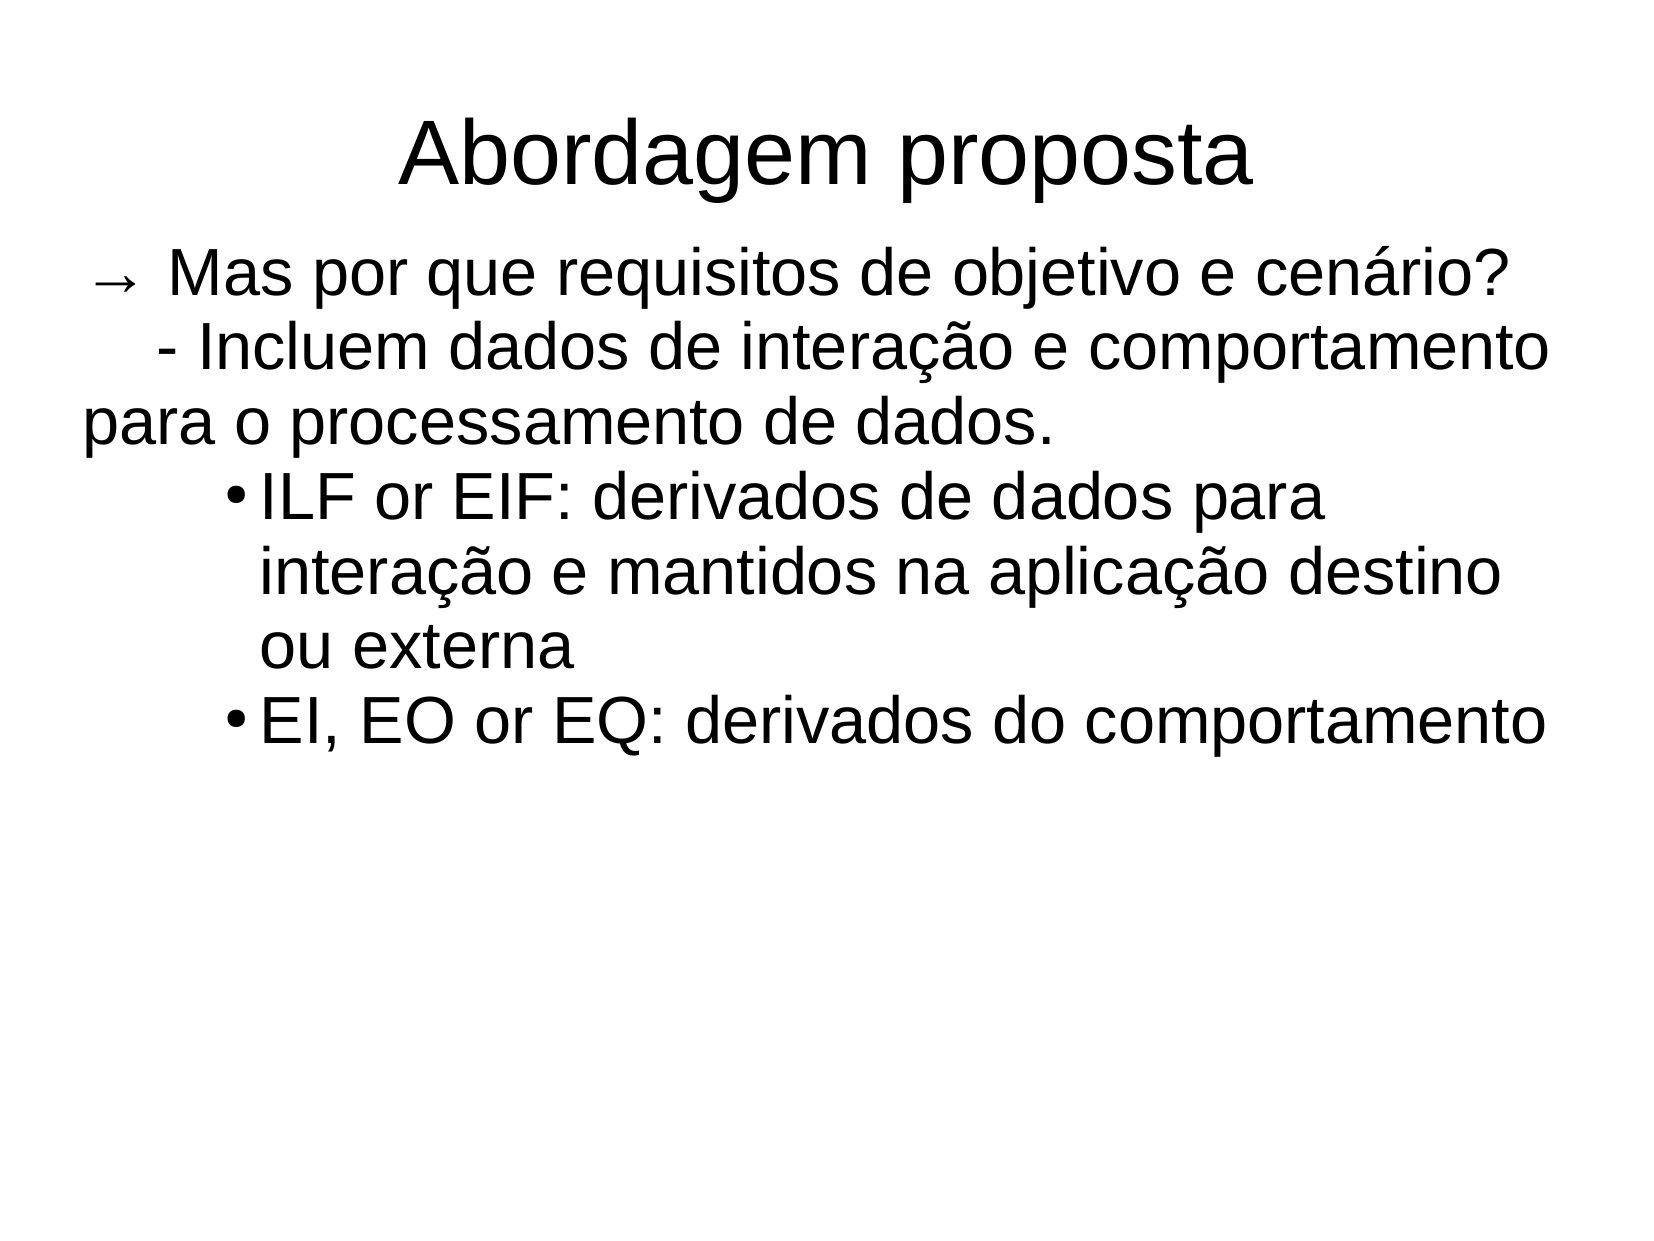

# Abordagem proposta
→ Mas por que requisitos de objetivo e cenário?
	- Incluem dados de interação e comportamento para o processamento de dados.
ILF or EIF: derivados de dados para interação e mantidos na aplicação destino ou externa
EI, EO or EQ: derivados do comportamento